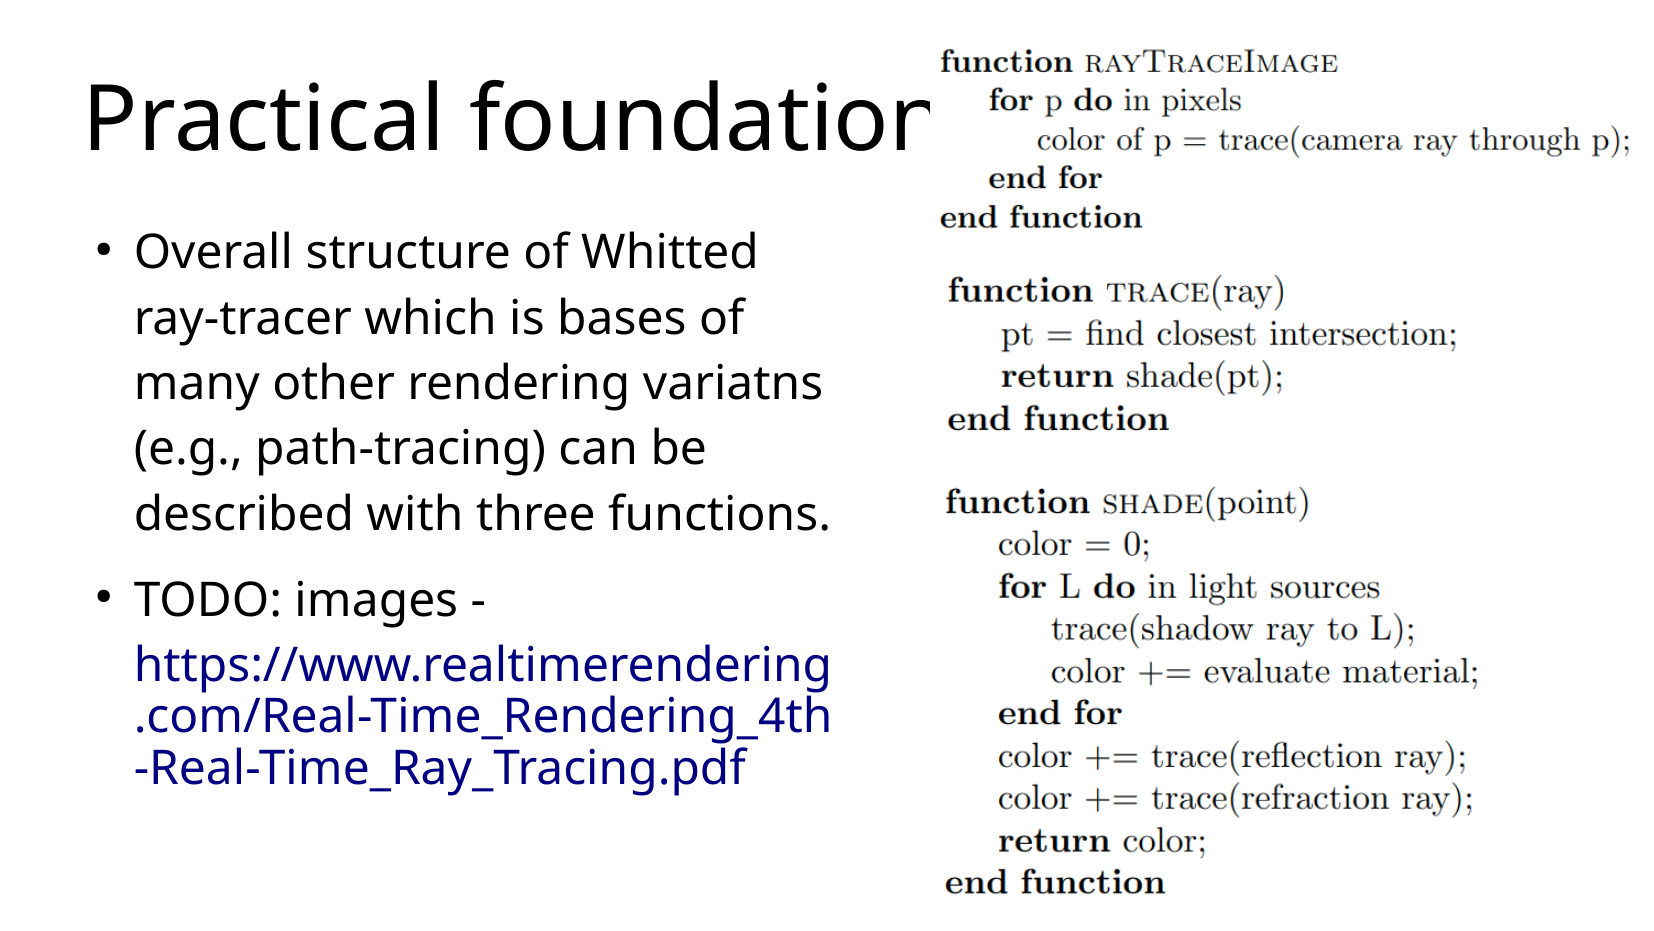

# Practical foundations
Overall structure of Whitted ray-tracer which is bases of many other rendering variatns (e.g., path-tracing) can be described with three functions.
TODO: images - https://www.realtimerendering.com/Real-Time_Rendering_4th-Real-Time_Ray_Tracing.pdf